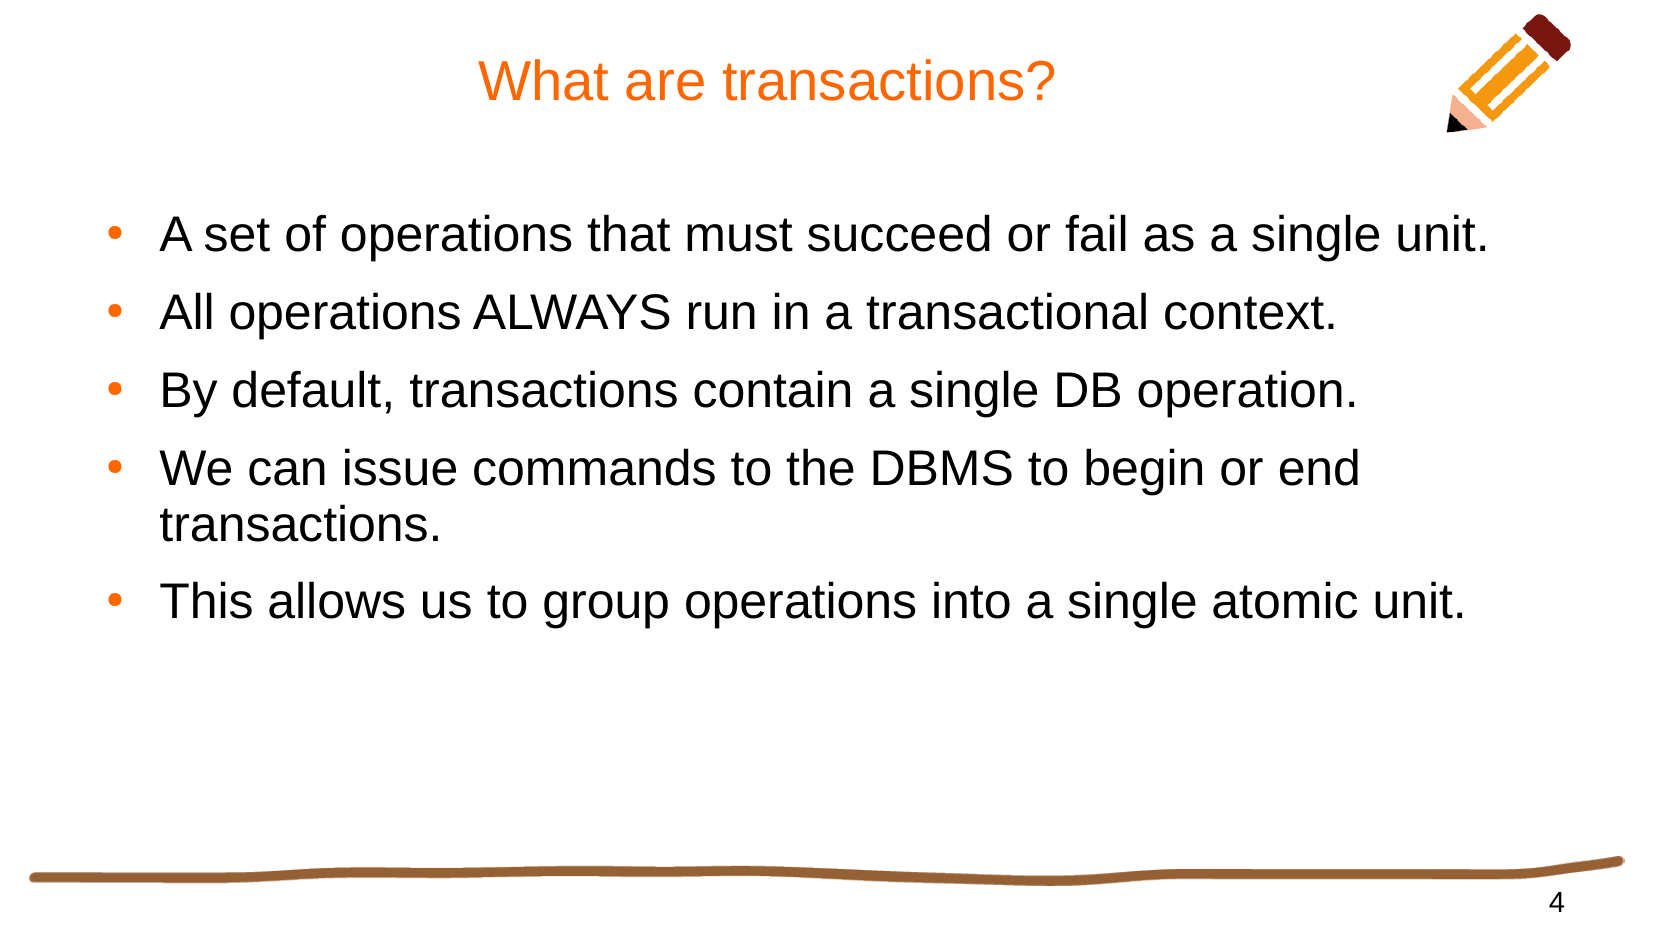

# What are transactions?
A set of operations that must succeed or fail as a single unit.
All operations ALWAYS run in a transactional context.
By default, transactions contain a single DB operation.
We can issue commands to the DBMS to begin or end transactions.
This allows us to group operations into a single atomic unit.
4